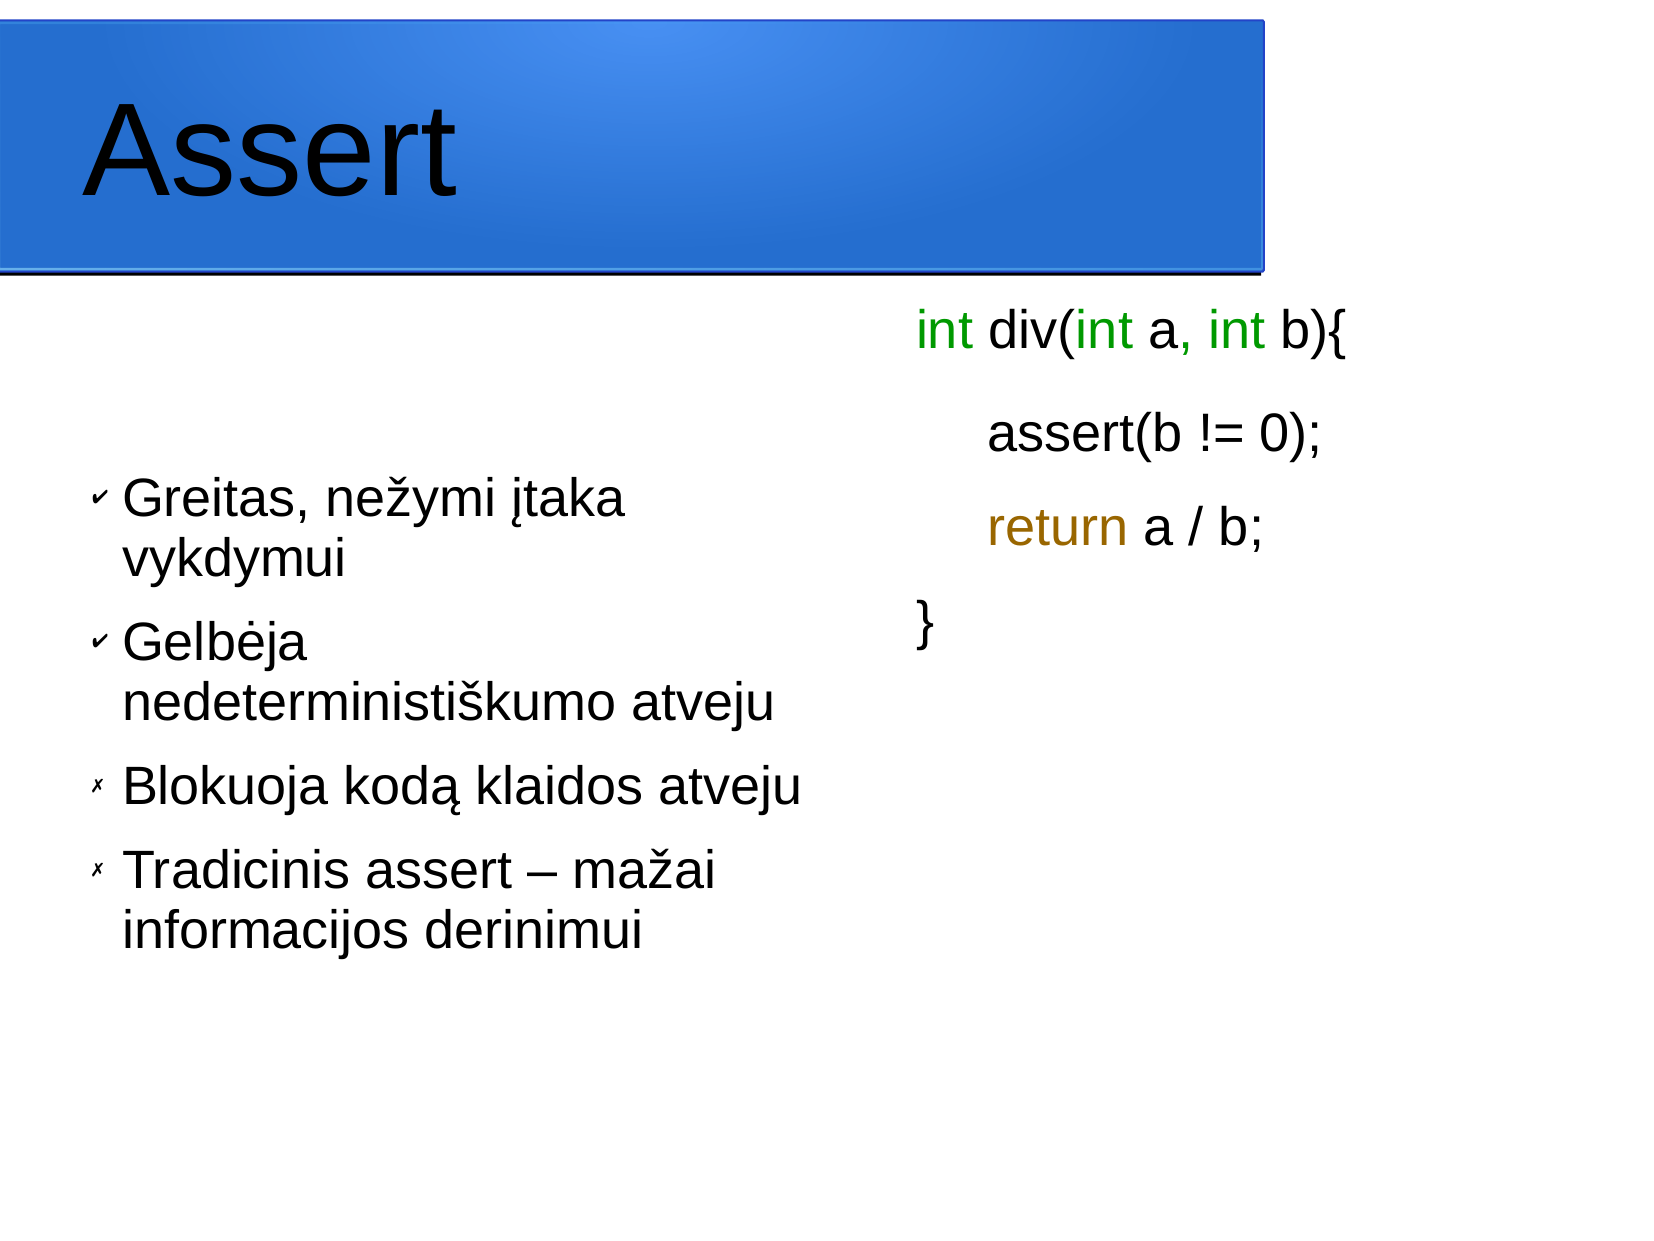

# Assert
Greitas, nežymi įtaka vykdymui
Gelbėja nedeterministiškumo atveju
Blokuoja kodą klaidos atveju
Tradicinis assert – mažai informacijos derinimui
int div(int a, int b){
assert(b != 0);
return a / b;
}